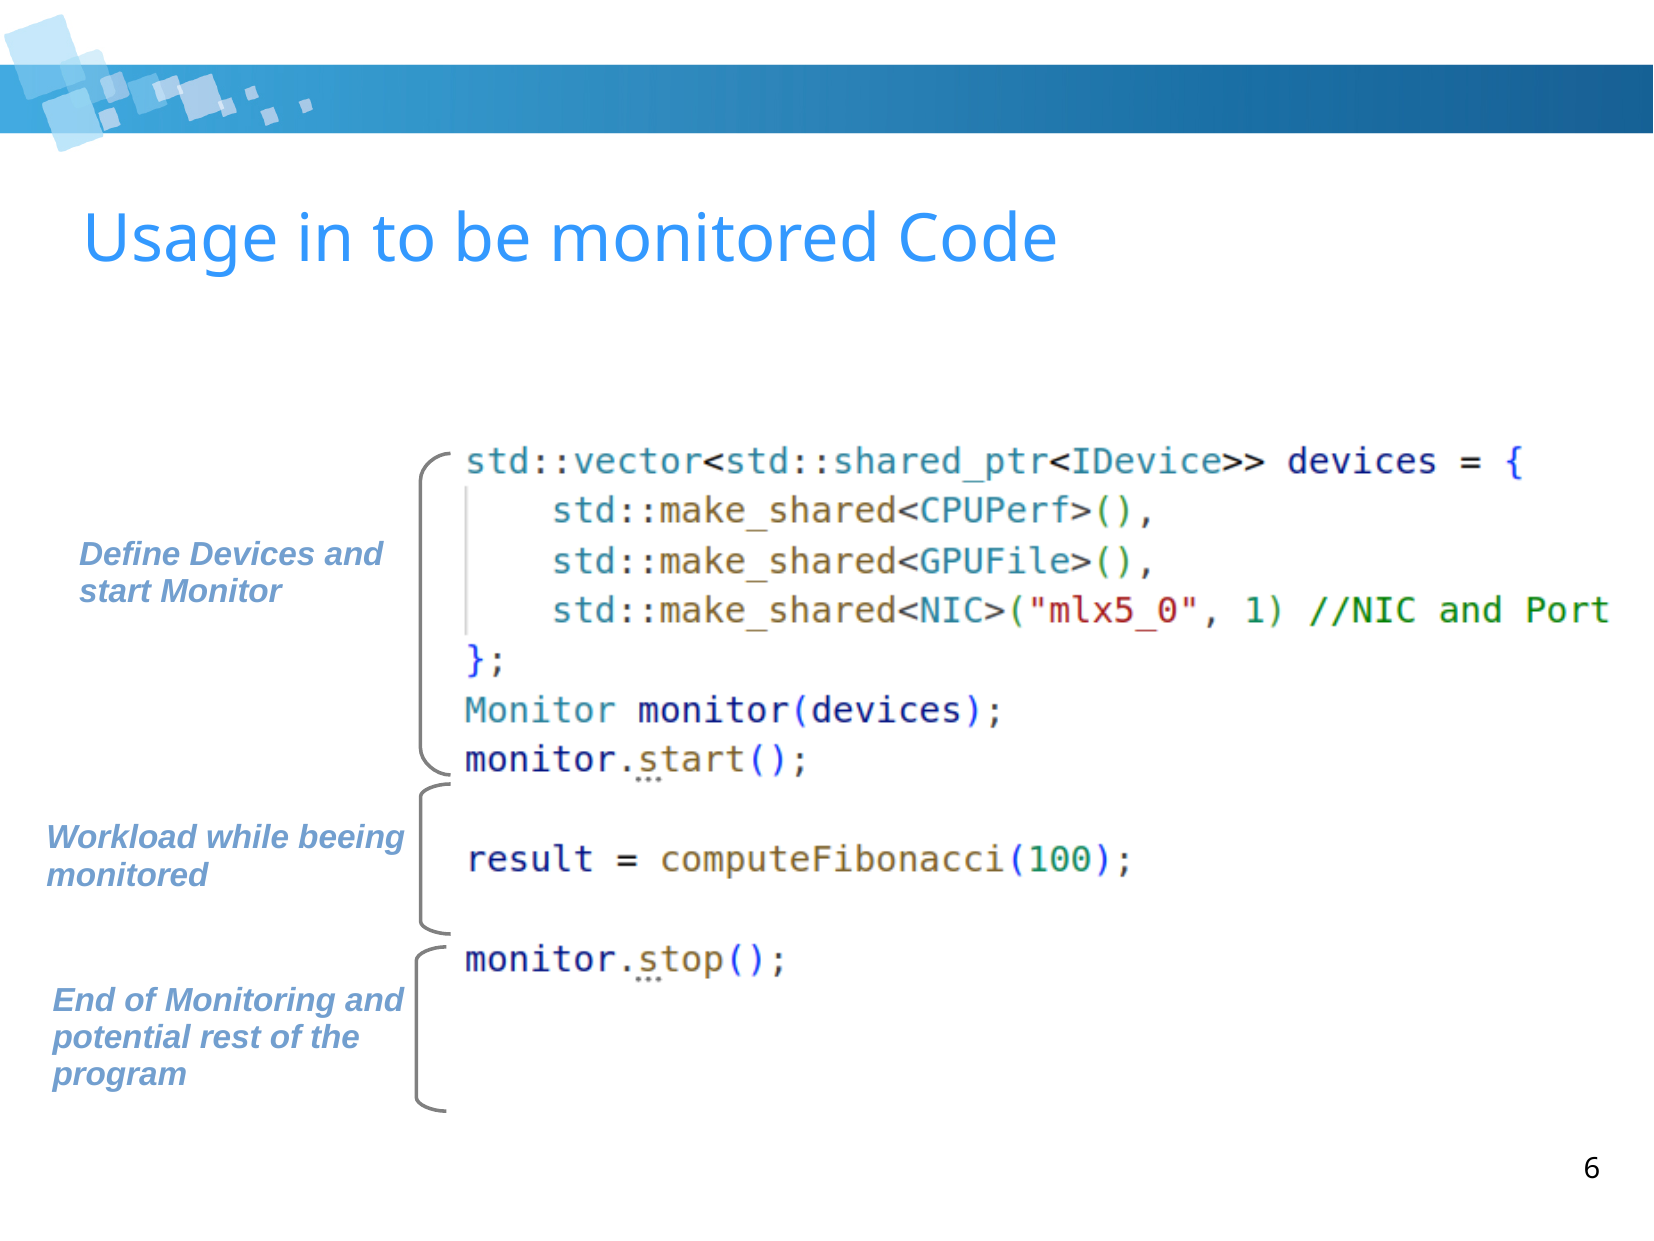

# Usage in to be monitored Code
Define Devices and start Monitor
Workload while beeing monitored
End of Monitoring and potential rest of the program
6